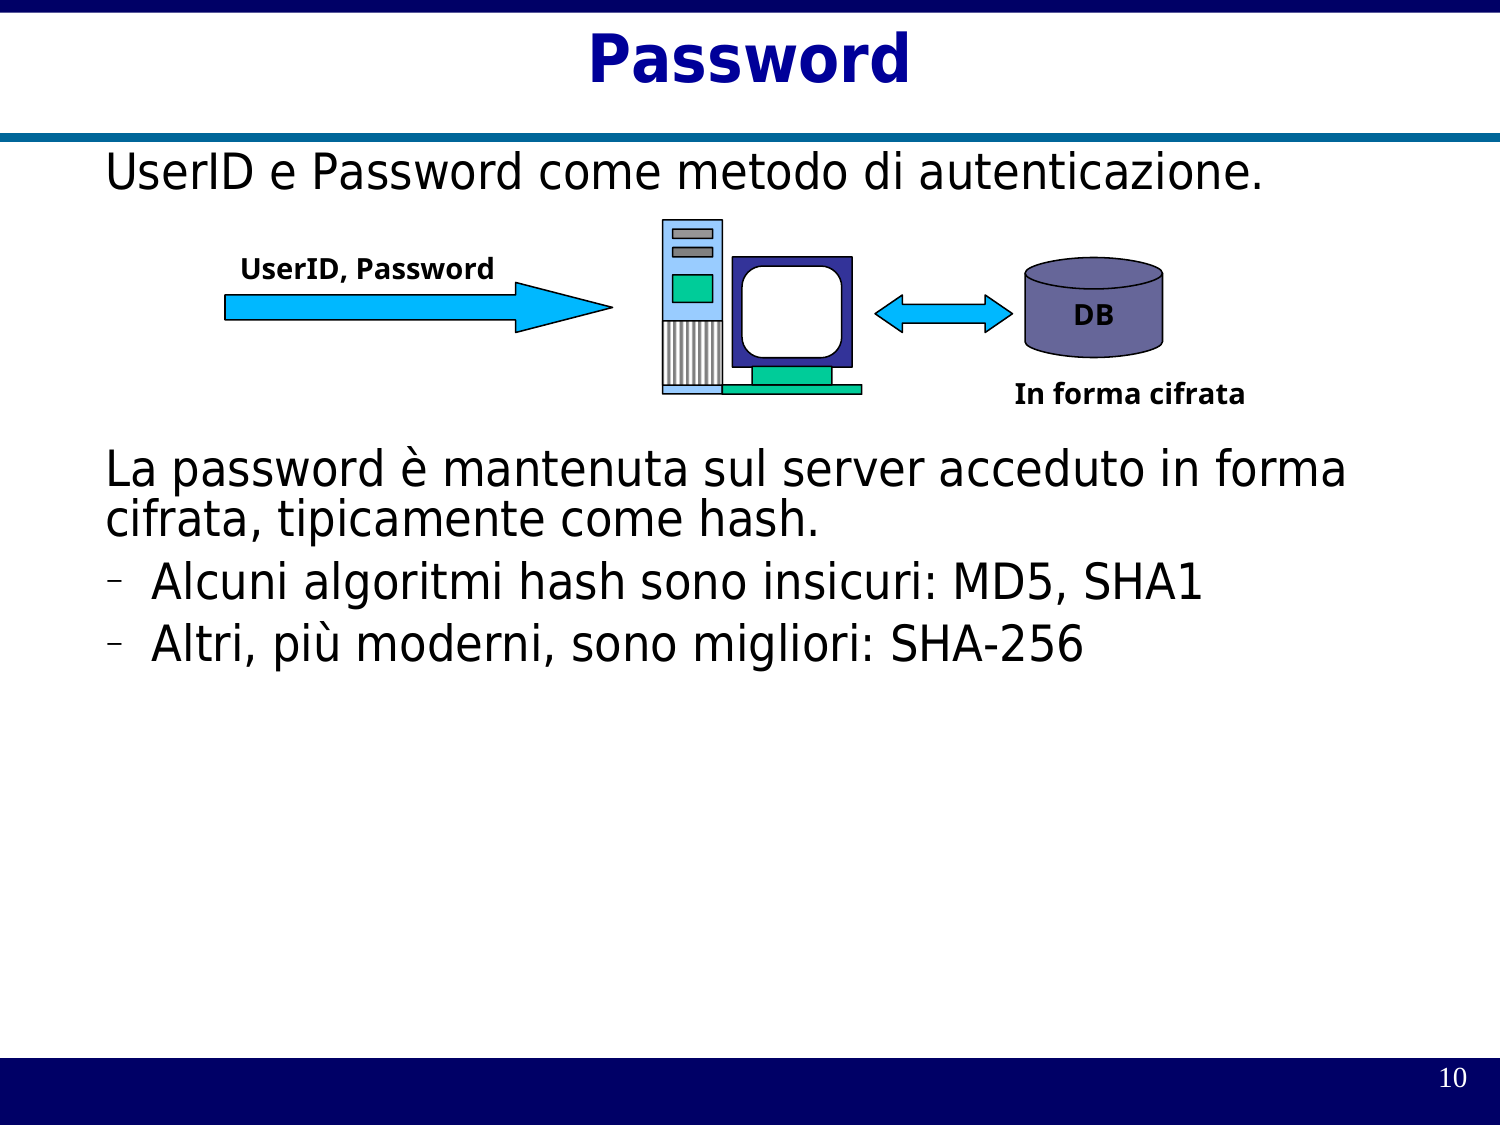

# Password
UserID e Password come metodo di autenticazione.
La password è mantenuta sul server acceduto in forma cifrata, tipicamente come hash.
Alcuni algoritmi hash sono insicuri: MD5, SHA1
Altri, più moderni, sono migliori: SHA-256
UserID, Password
DB
In forma cifrata